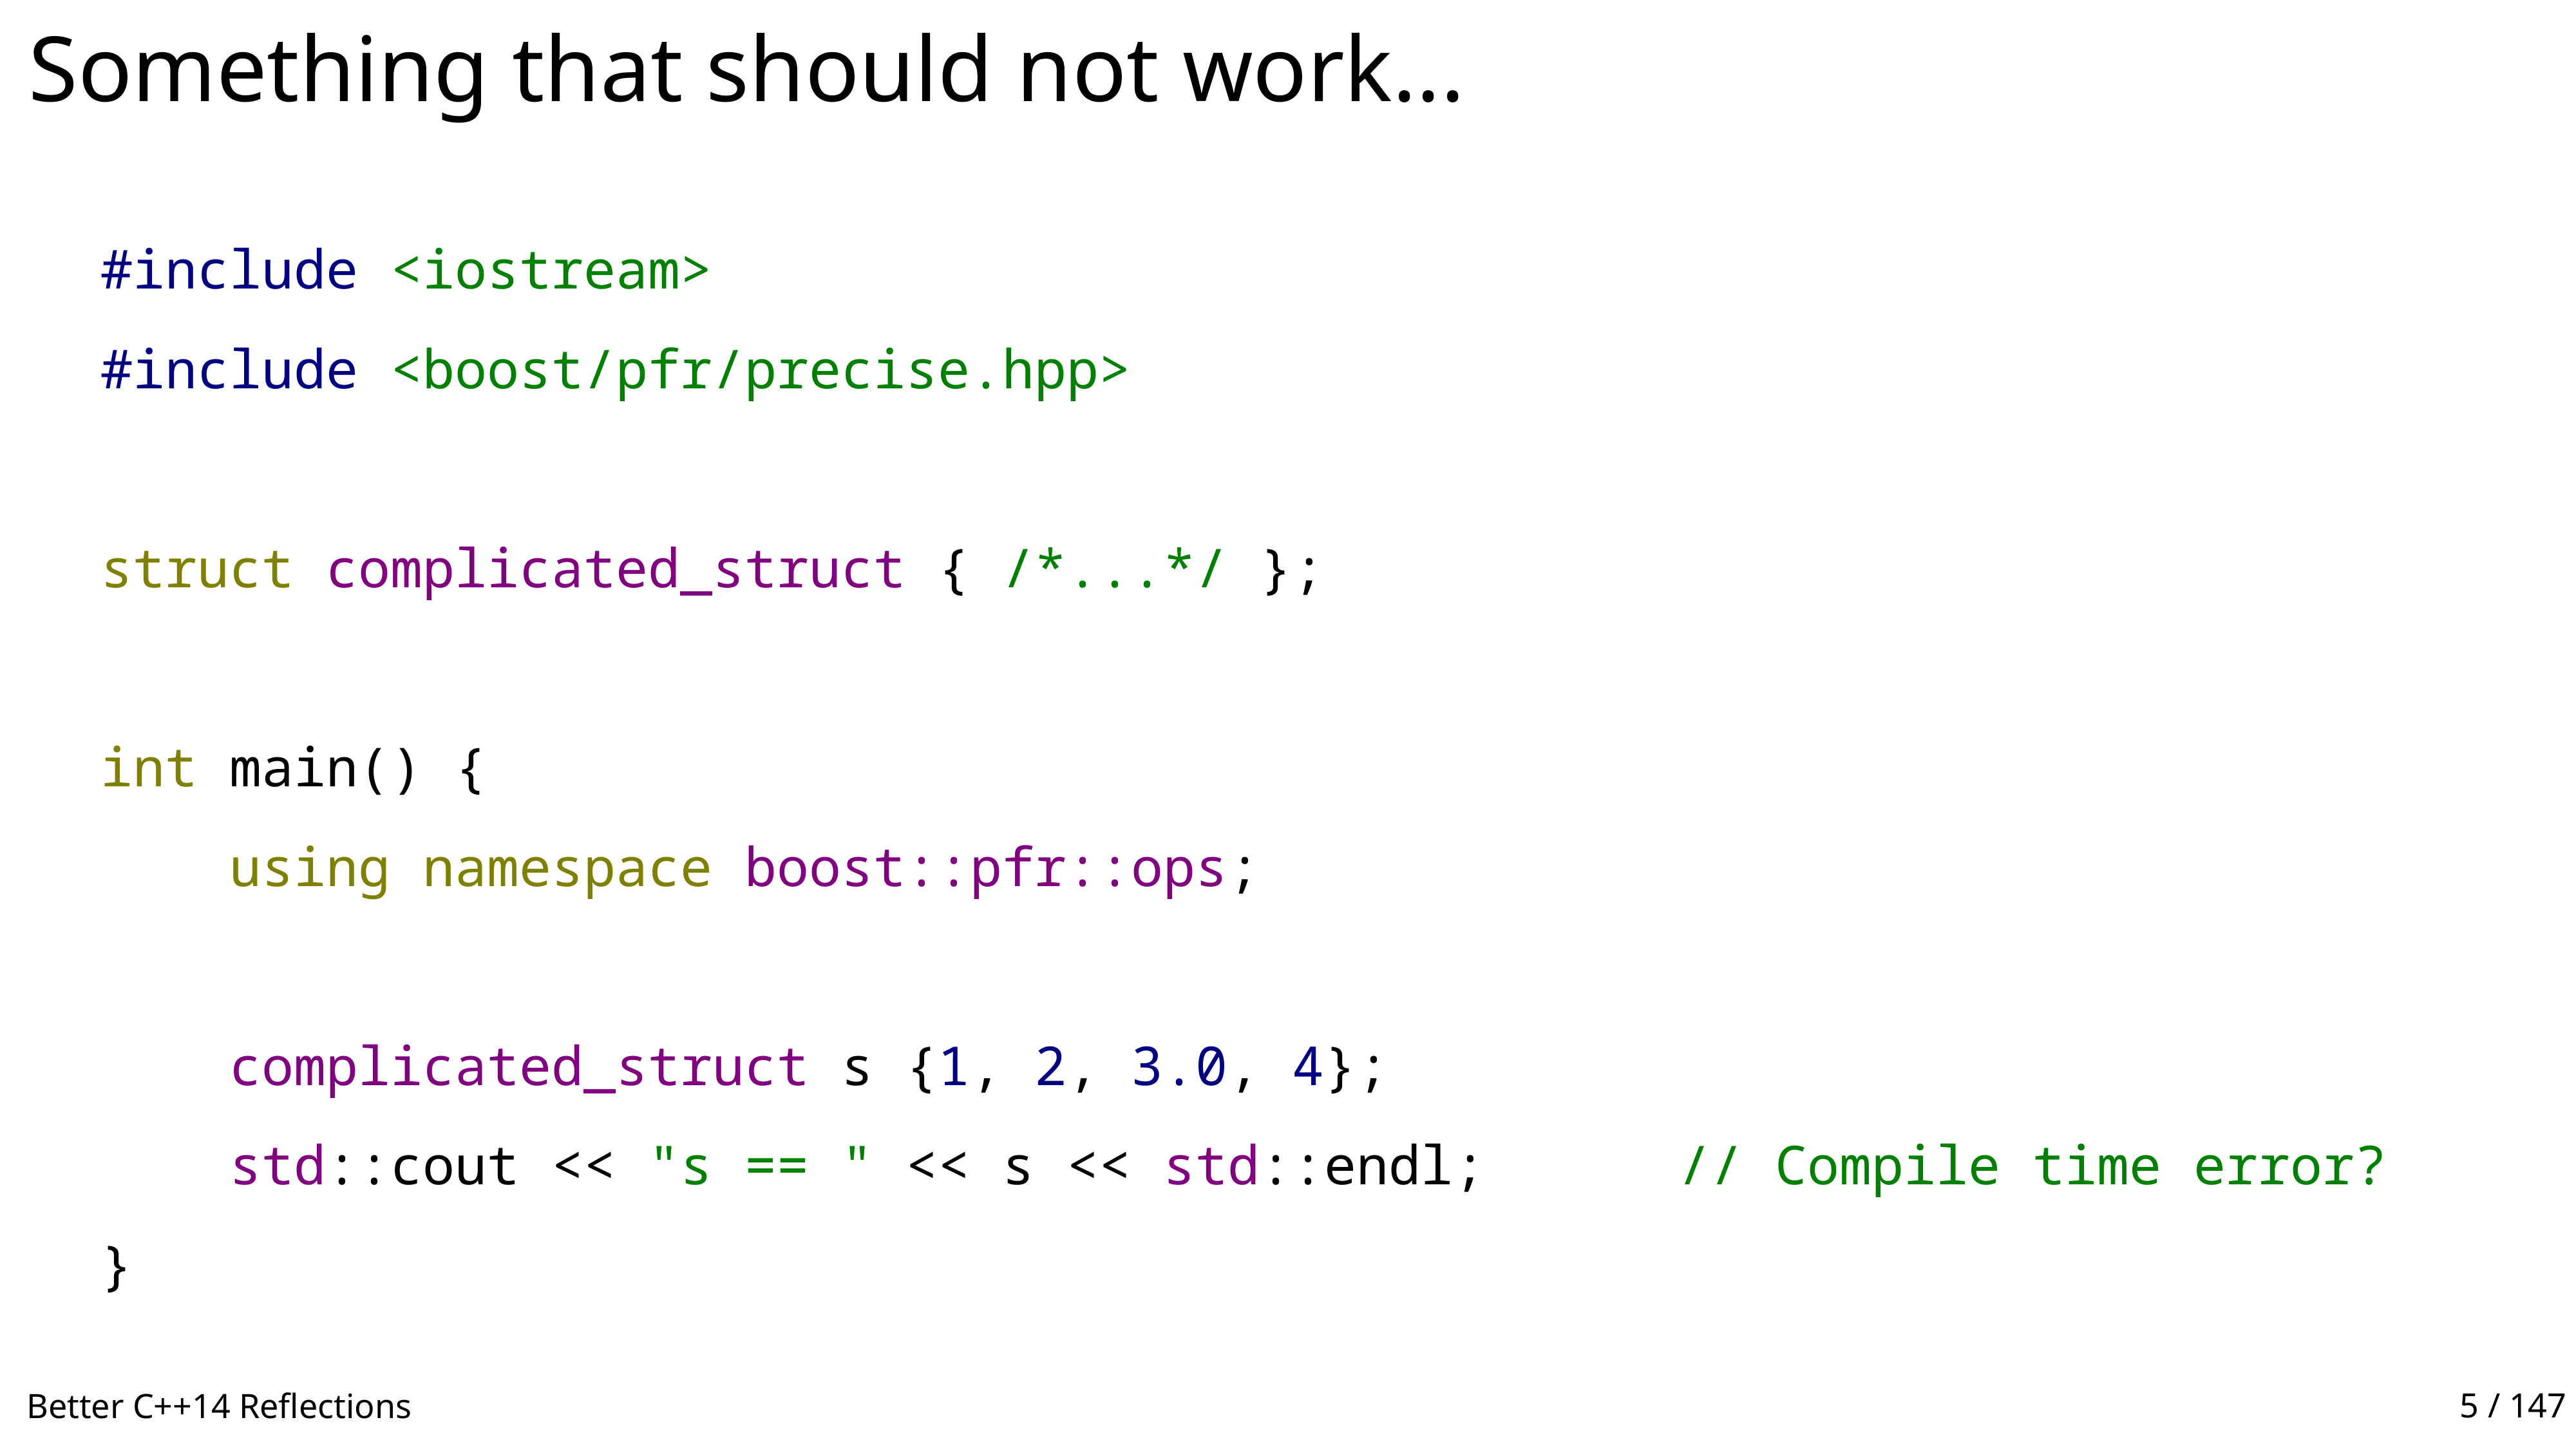

# Something that should not work...
#include <iostream>
#include <boost/pfr/precise.hpp>
struct complicated_struct { /*...*/ };
int main() {
 using namespace boost::pfr::ops;
 complicated_struct s {1, 2, 3.0, 4};
 std::cout << "s == " << s << std::endl; // Compile time error?
}
Better C++14 Reflections